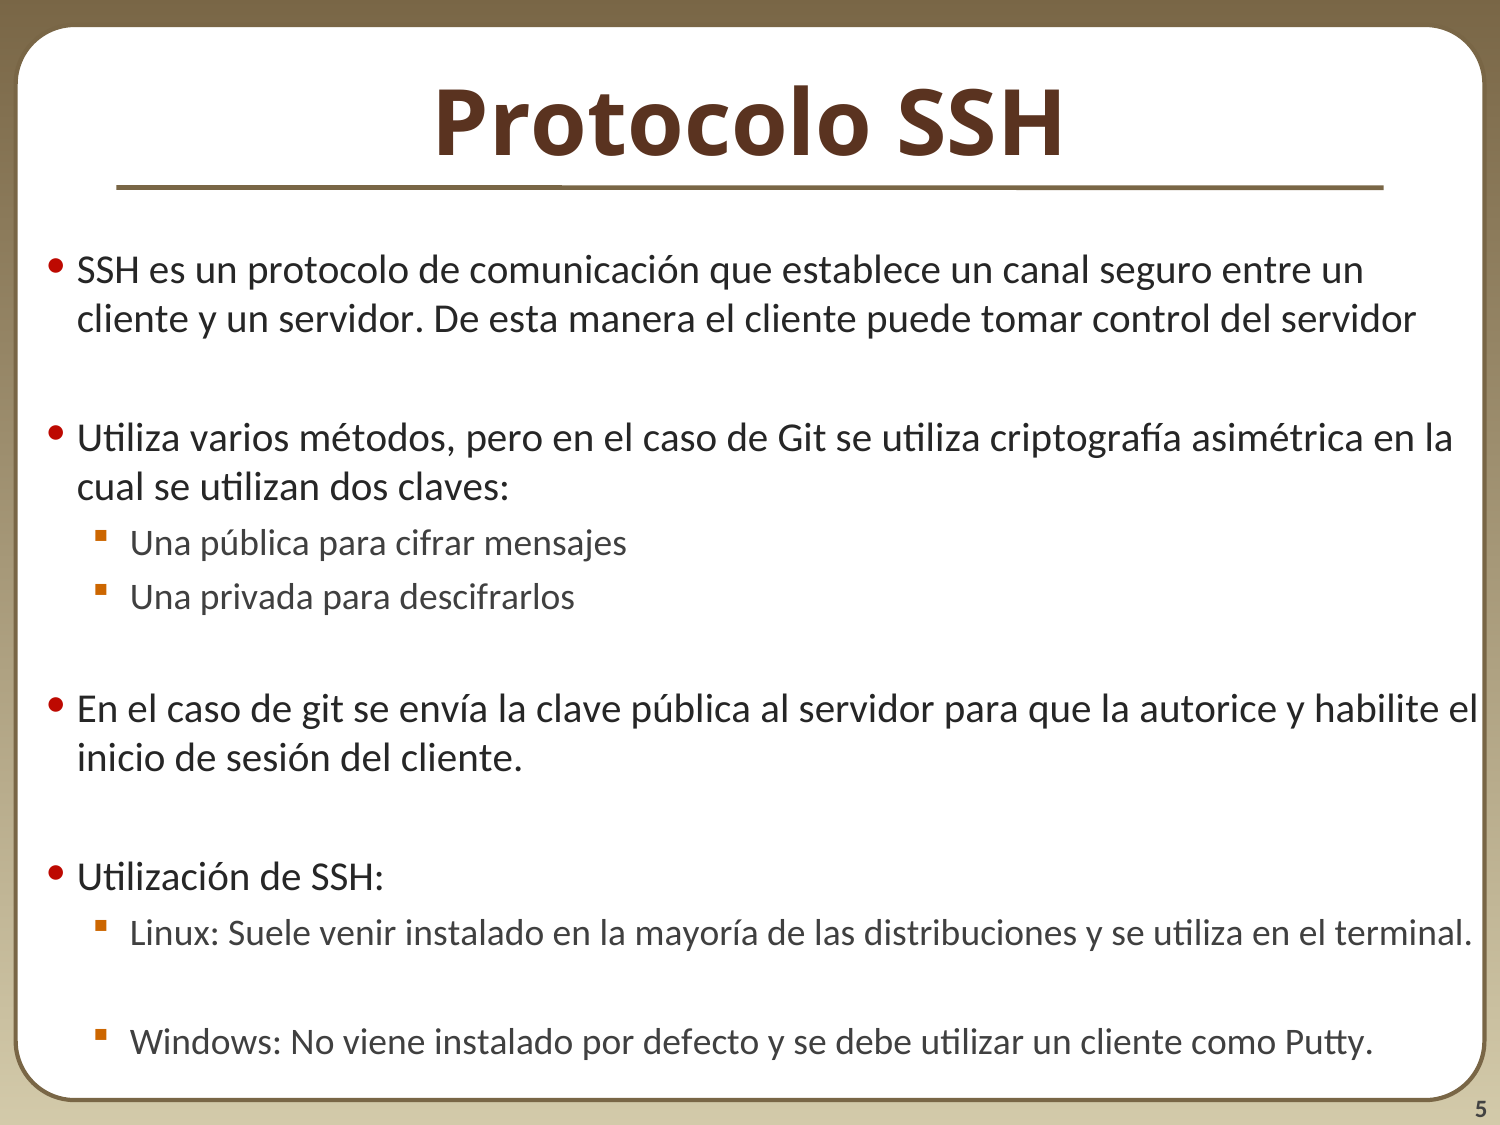

# Protocolo SSH
SSH es un protocolo de comunicación que establece un canal seguro entre un cliente y un servidor. De esta manera el cliente puede tomar control del servidor
Utiliza varios métodos, pero en el caso de Git se utiliza criptografía asimétrica en la cual se utilizan dos claves:
Una pública para cifrar mensajes
Una privada para descifrarlos
En el caso de git se envía la clave pública al servidor para que la autorice y habilite el inicio de sesión del cliente.
Utilización de SSH:
Linux: Suele venir instalado en la mayoría de las distribuciones y se utiliza en el terminal.
Windows: No viene instalado por defecto y se debe utilizar un cliente como Putty.